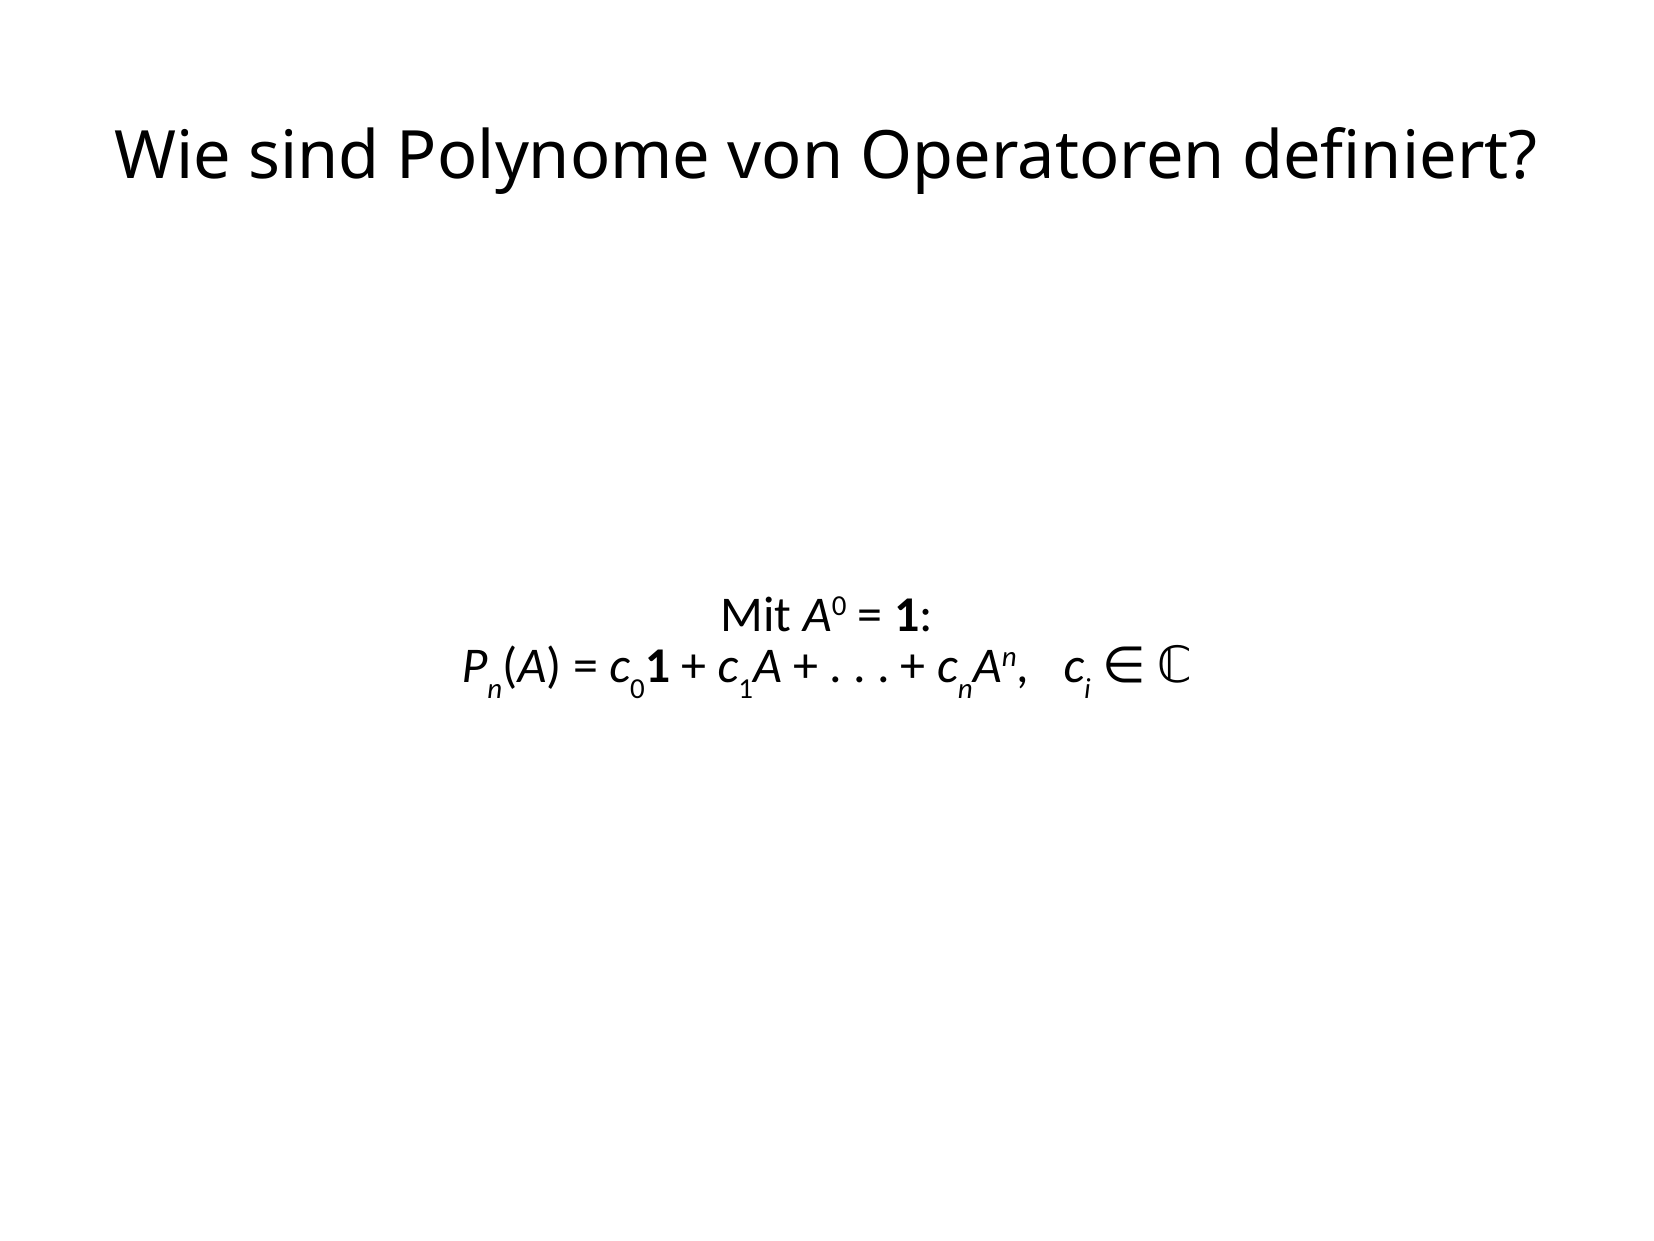

# Wie sind Polynome von Operatoren definiert?
Mit A0 = 1:
Pn(A) = c01 + c1A + . . . + cnAn, 	 ci ∈ ℂ